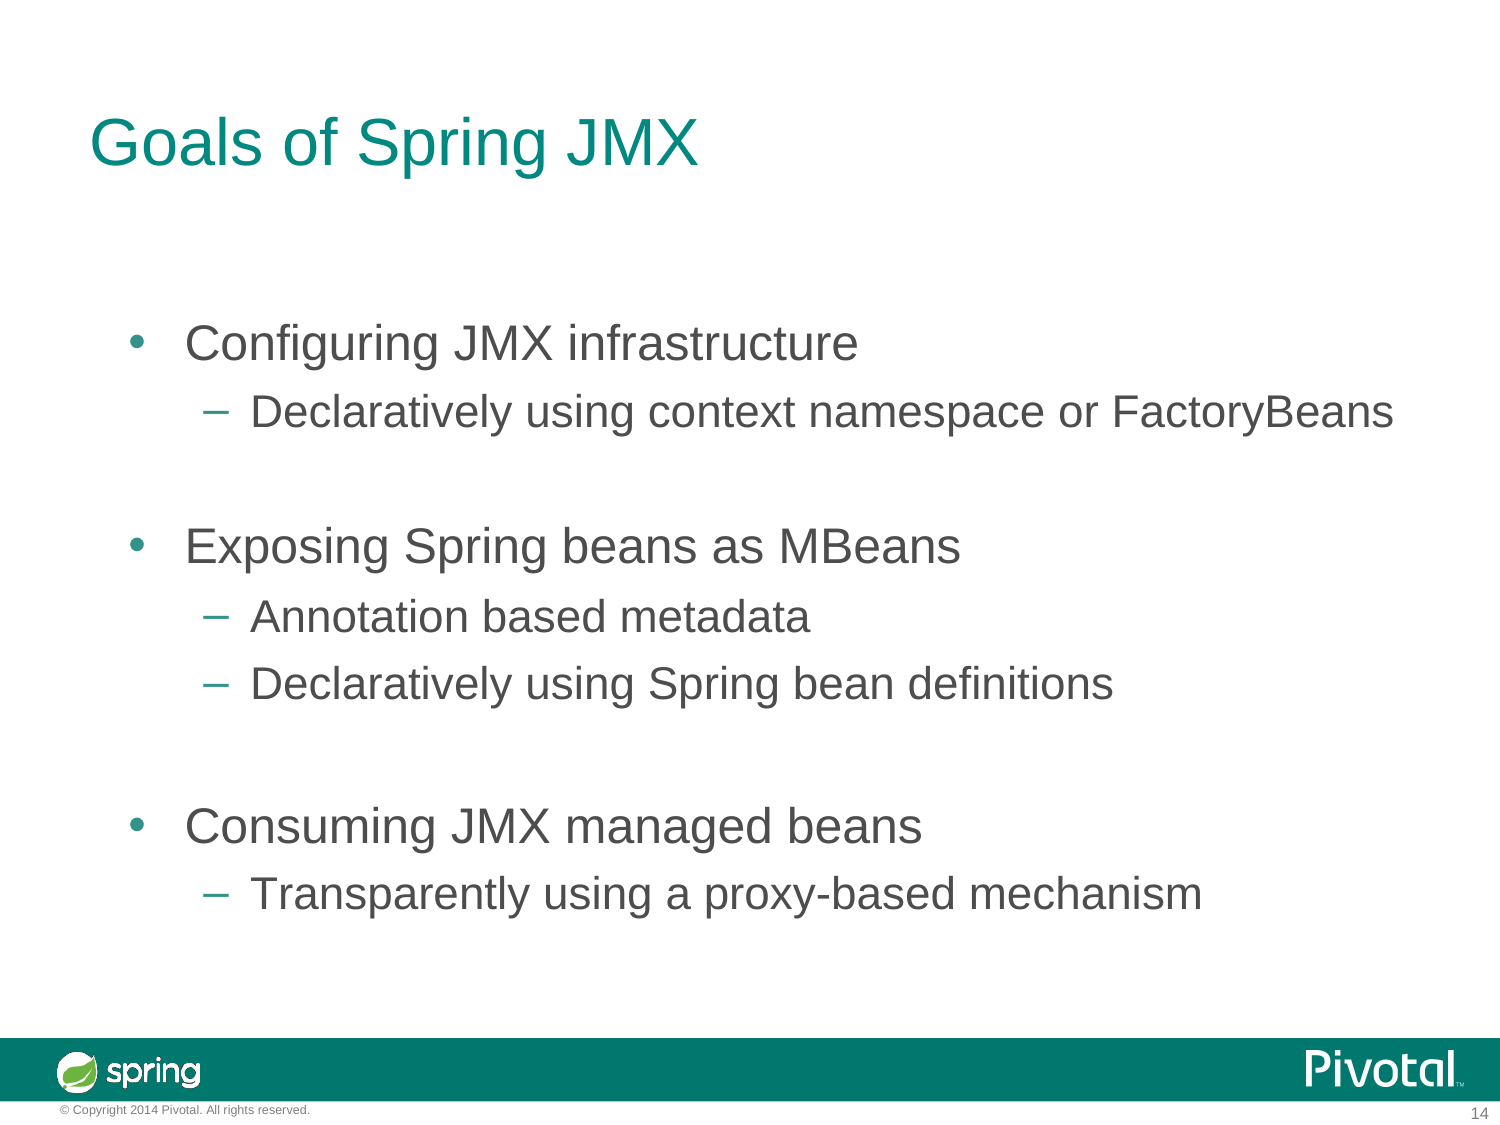

# Goals of Spring JMX
Configuring JMX infrastructure
Declaratively using context namespace or FactoryBeans
Exposing Spring beans as MBeans
Annotation based metadata
Declaratively using Spring bean definitions
Consuming JMX managed beans
Transparently using a proxy-based mechanism